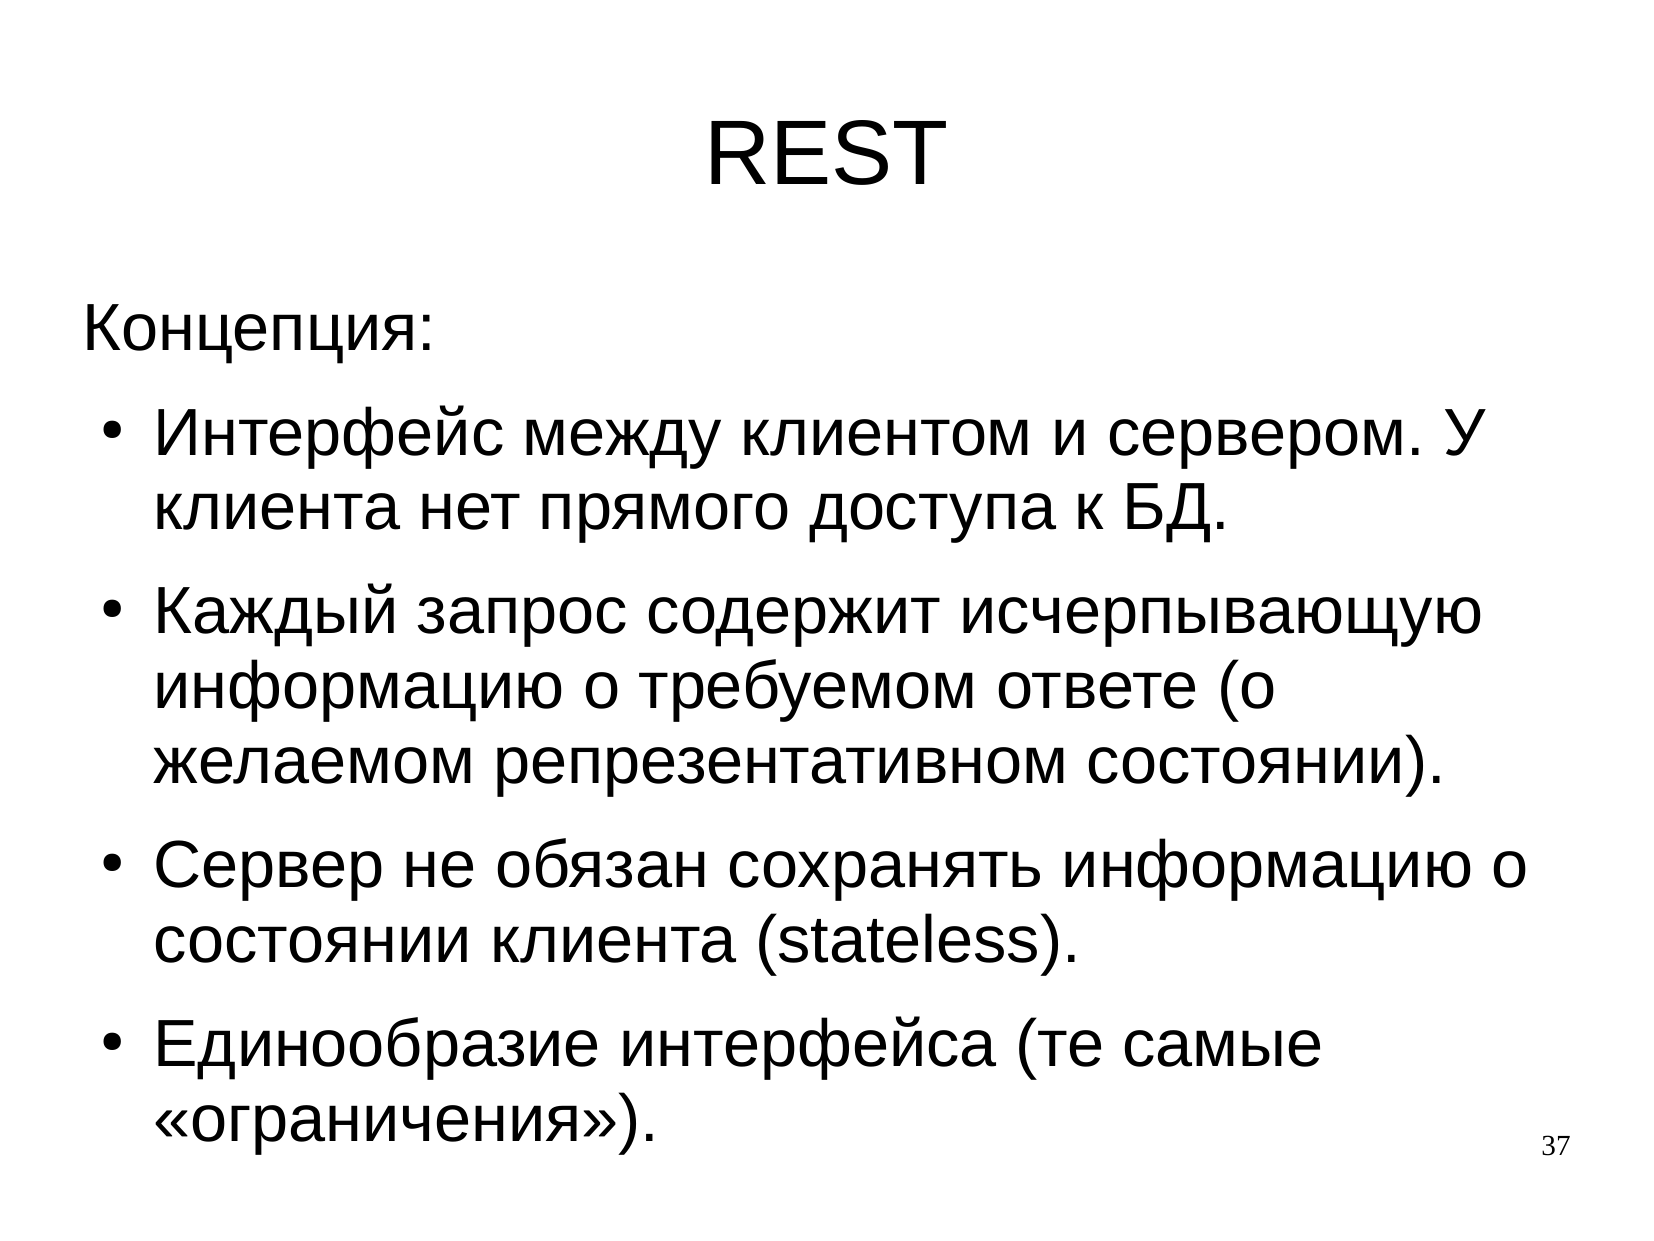

# REST
Концепция:
Интерфейс между клиентом и сервером. У клиента нет прямого доступа к БД.
Каждый запрос содержит исчерпывающую информацию о требуемом ответе (о желаемом репрезентативном состоянии).
Сервер не обязан сохранять информацию о состоянии клиента (stateless).
Единообразие интерфейса (те самые «ограничения»).
37